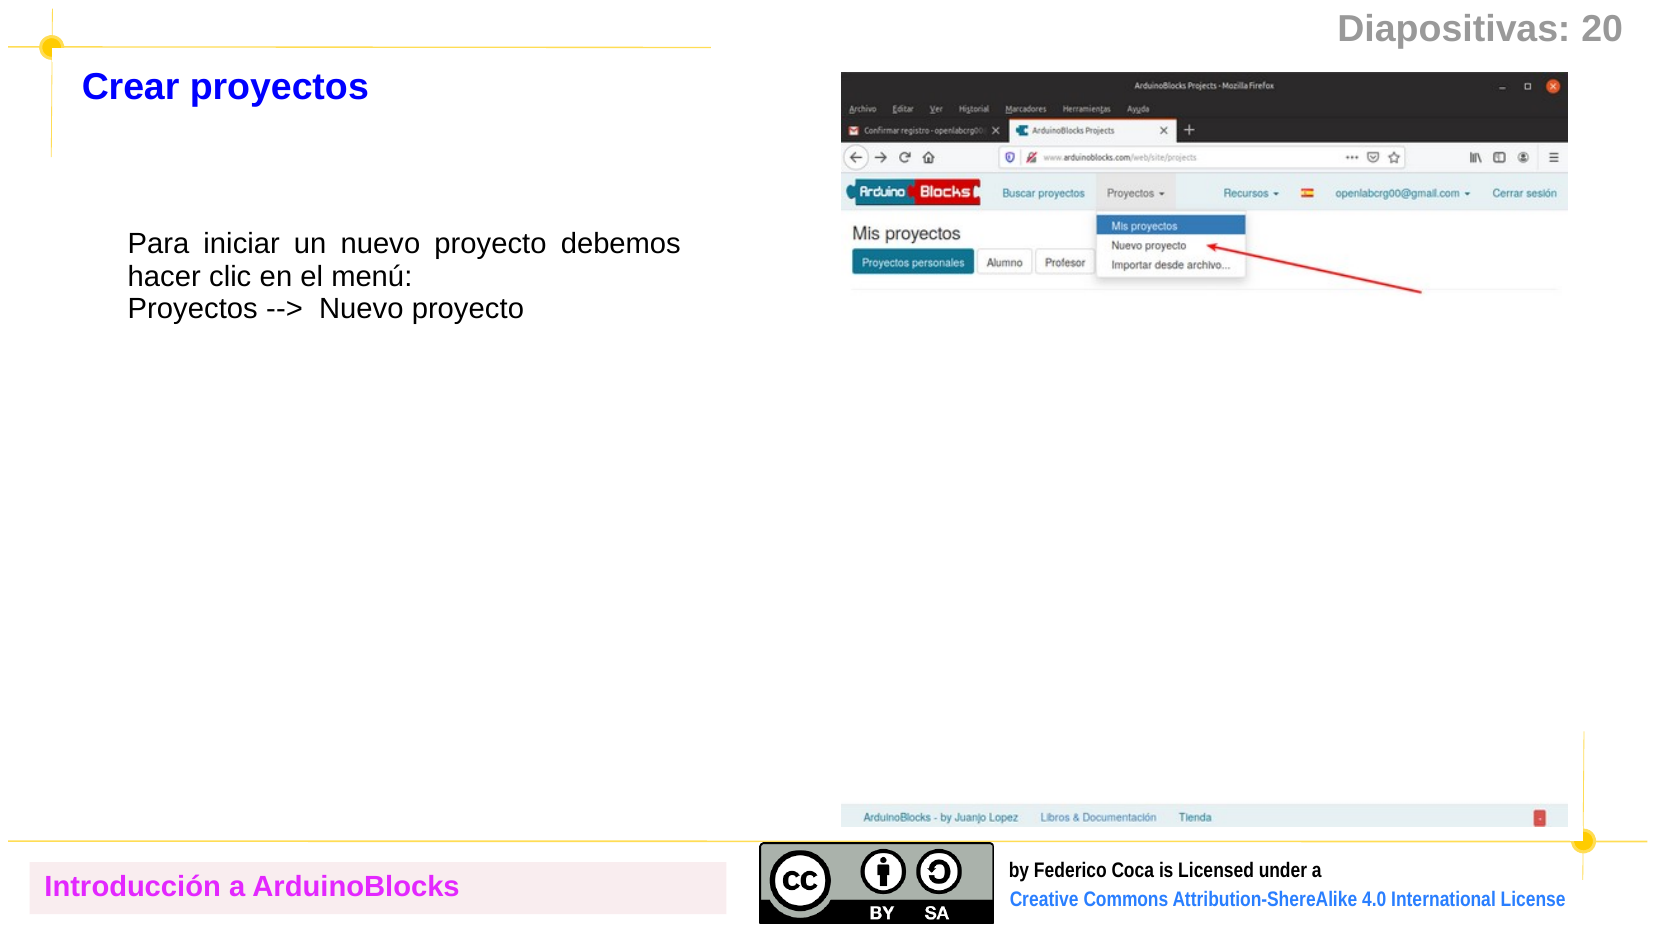

Diapositivas: 20
Crear proyectos
Para iniciar un nuevo proyecto debemos hacer clic en el menú:
Proyectos --> Nuevo proyecto
Introducción a ArduinoBlocks